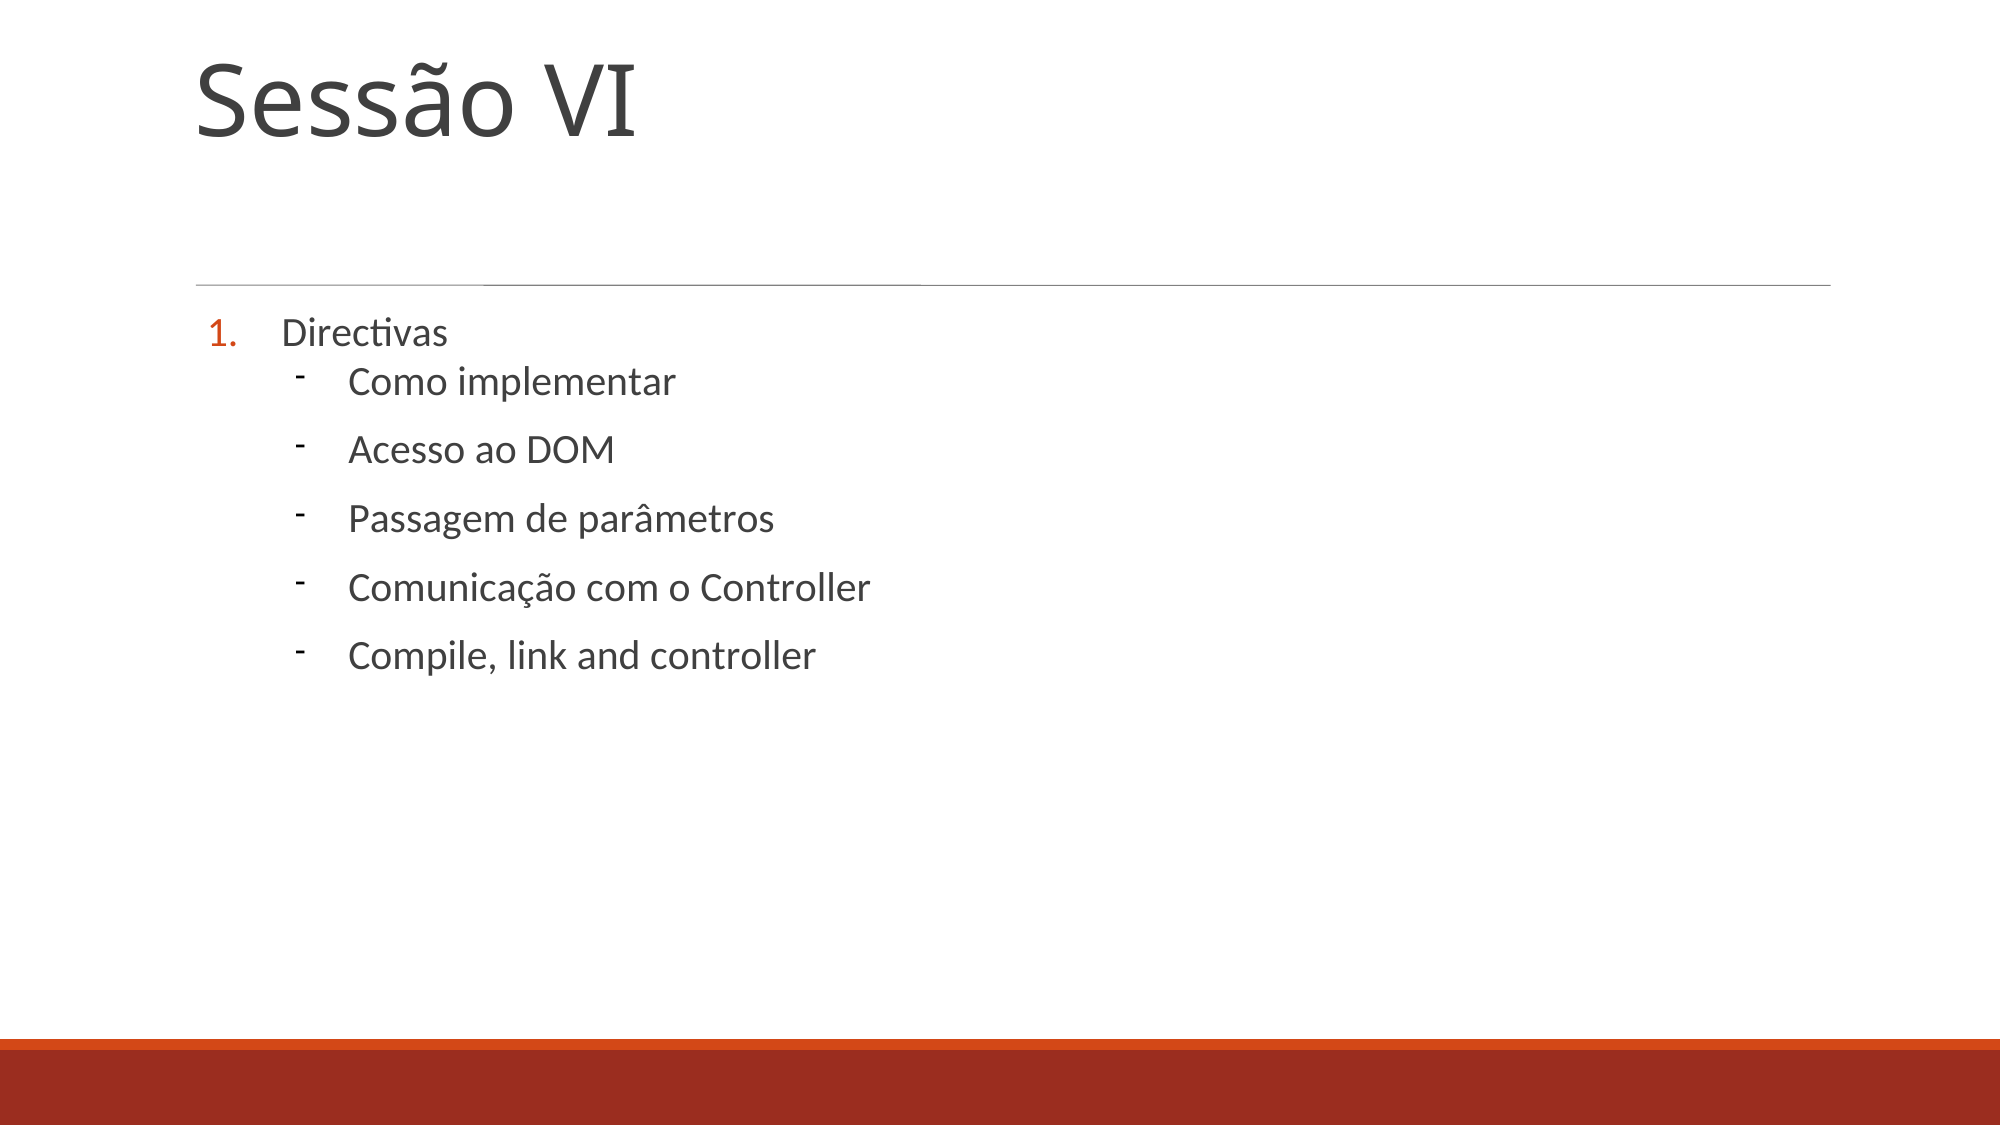

# Sessão VI
Directivas
Como implementar
Acesso ao DOM
Passagem de parâmetros
Comunicação com o Controller
Compile, link and controller